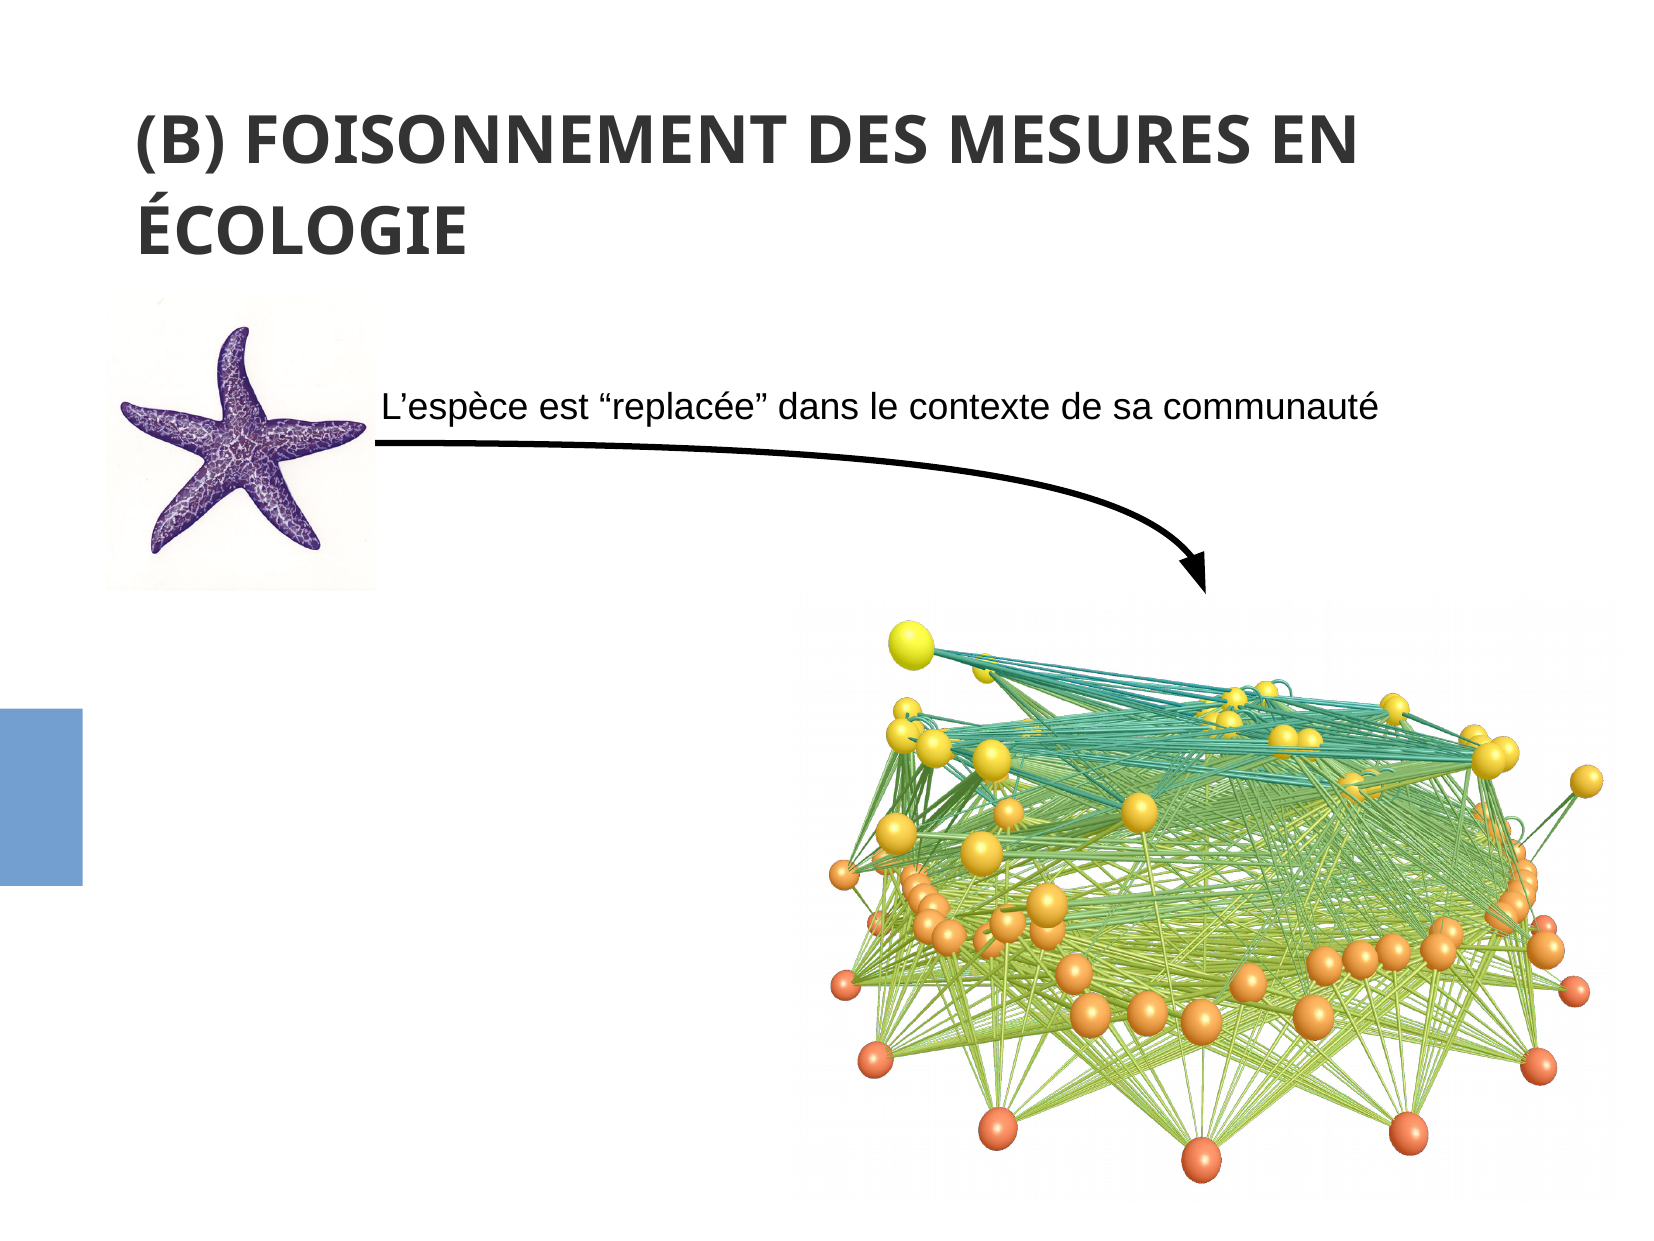

# (B) FOISONNEMENT DES MESURES EN ÉCOLOGIE
L’espèce est “replacée” dans le contexte de sa communauté